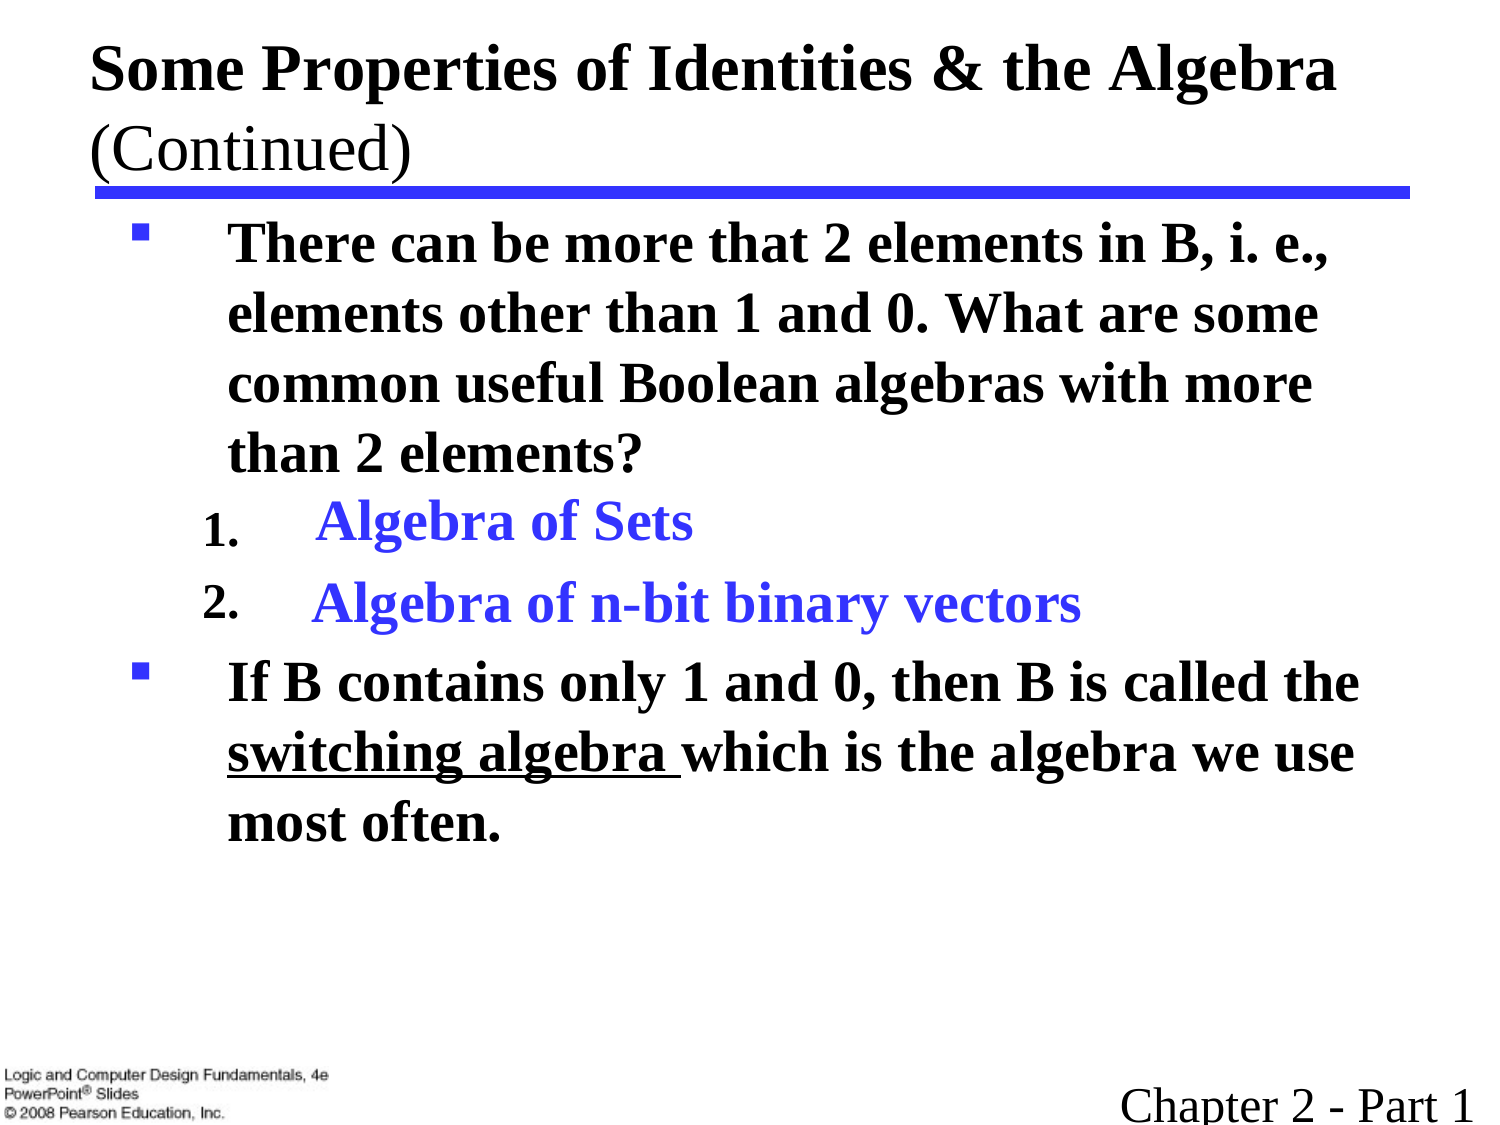

Some Properties of Identities & the Algebra
(Continued)
# There can be more that 2 elements in B, i. e., elements other than 1 and 0. What are some common useful Boolean algebras with more than 2 elements?
1.
2.
If B contains only 1 and 0, then B is called the switching algebra which is the algebra we use most often.
Algebra of Sets
Algebra of n-bit binary vectors
18